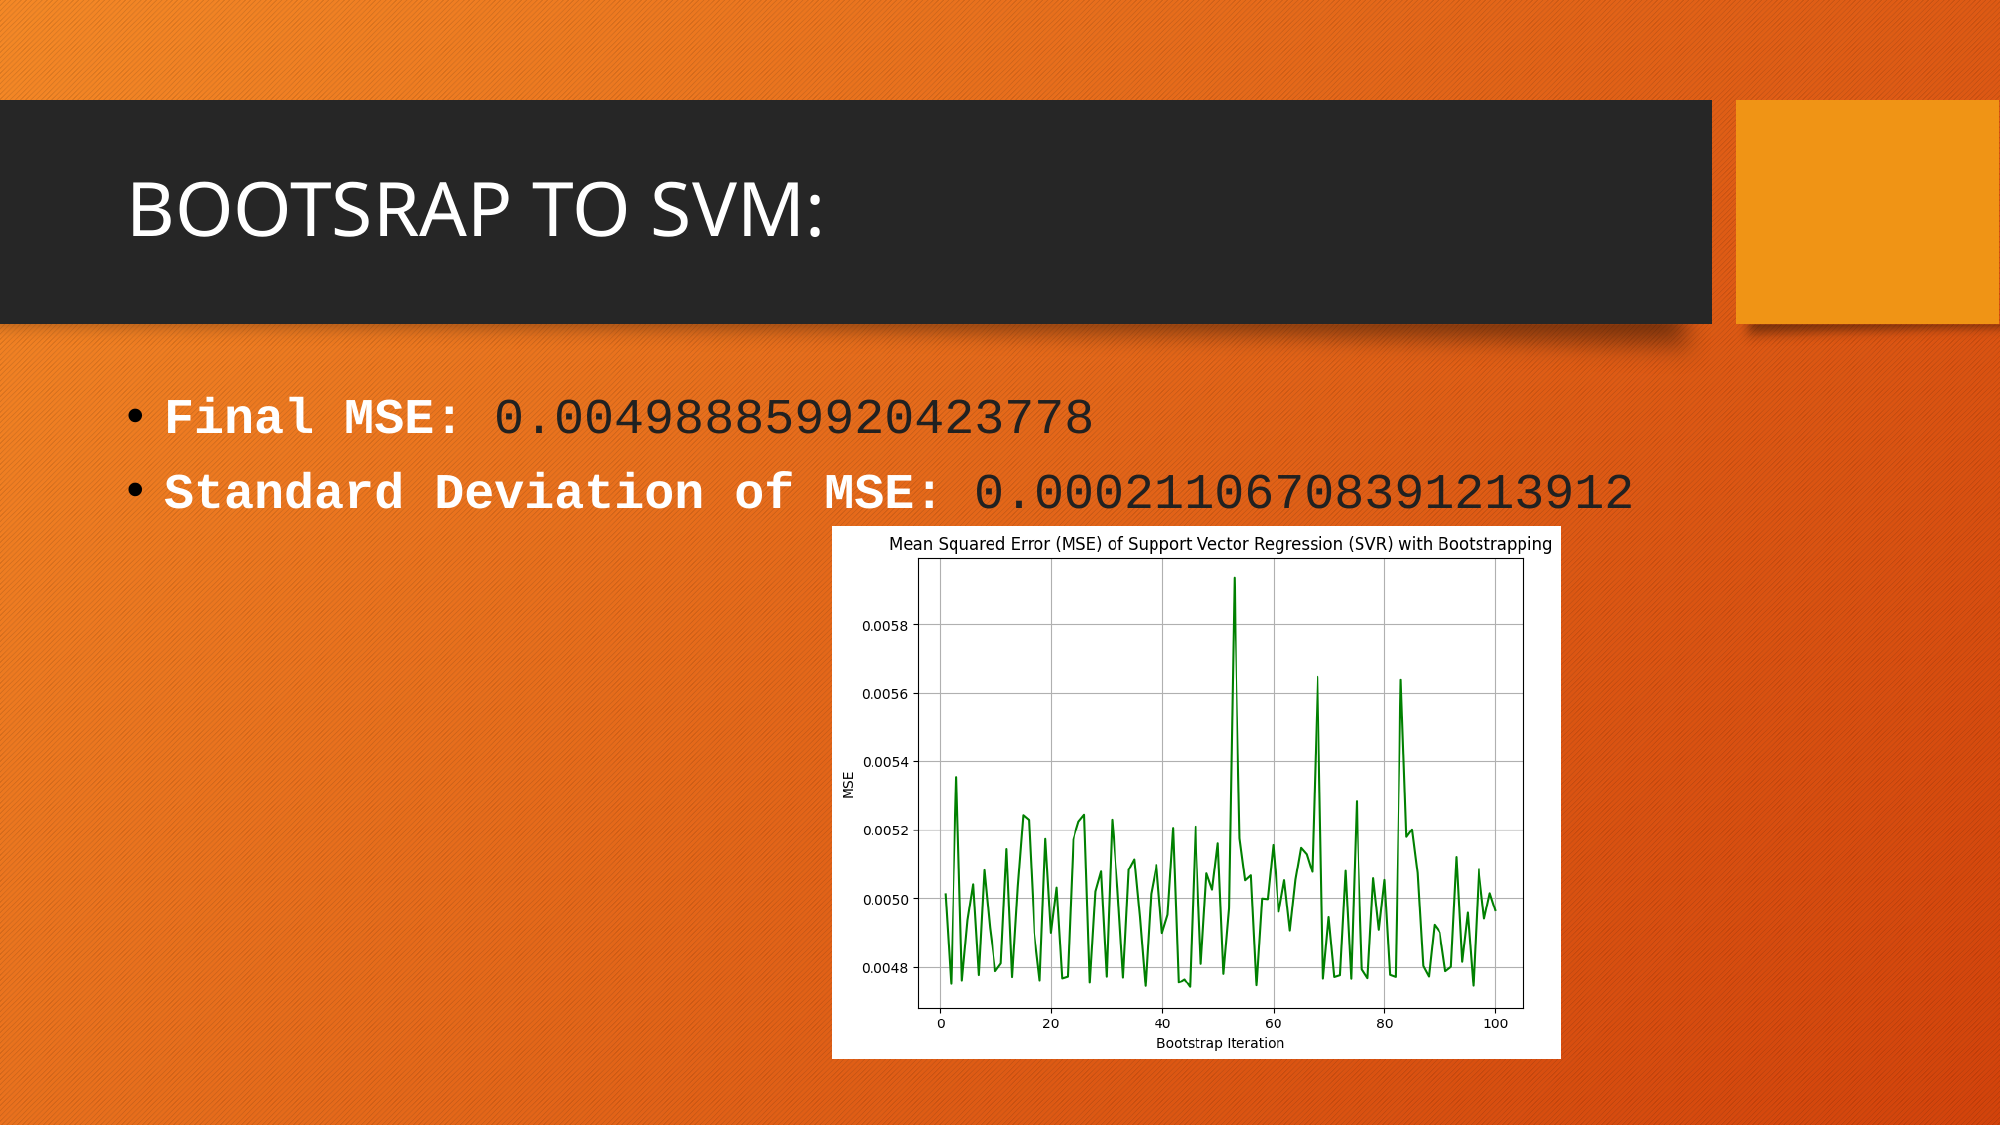

BOOTSRAP TO SVM:
# Final MSE: 0.004988859920423778
Standard Deviation of MSE: 0.00021106708391213912